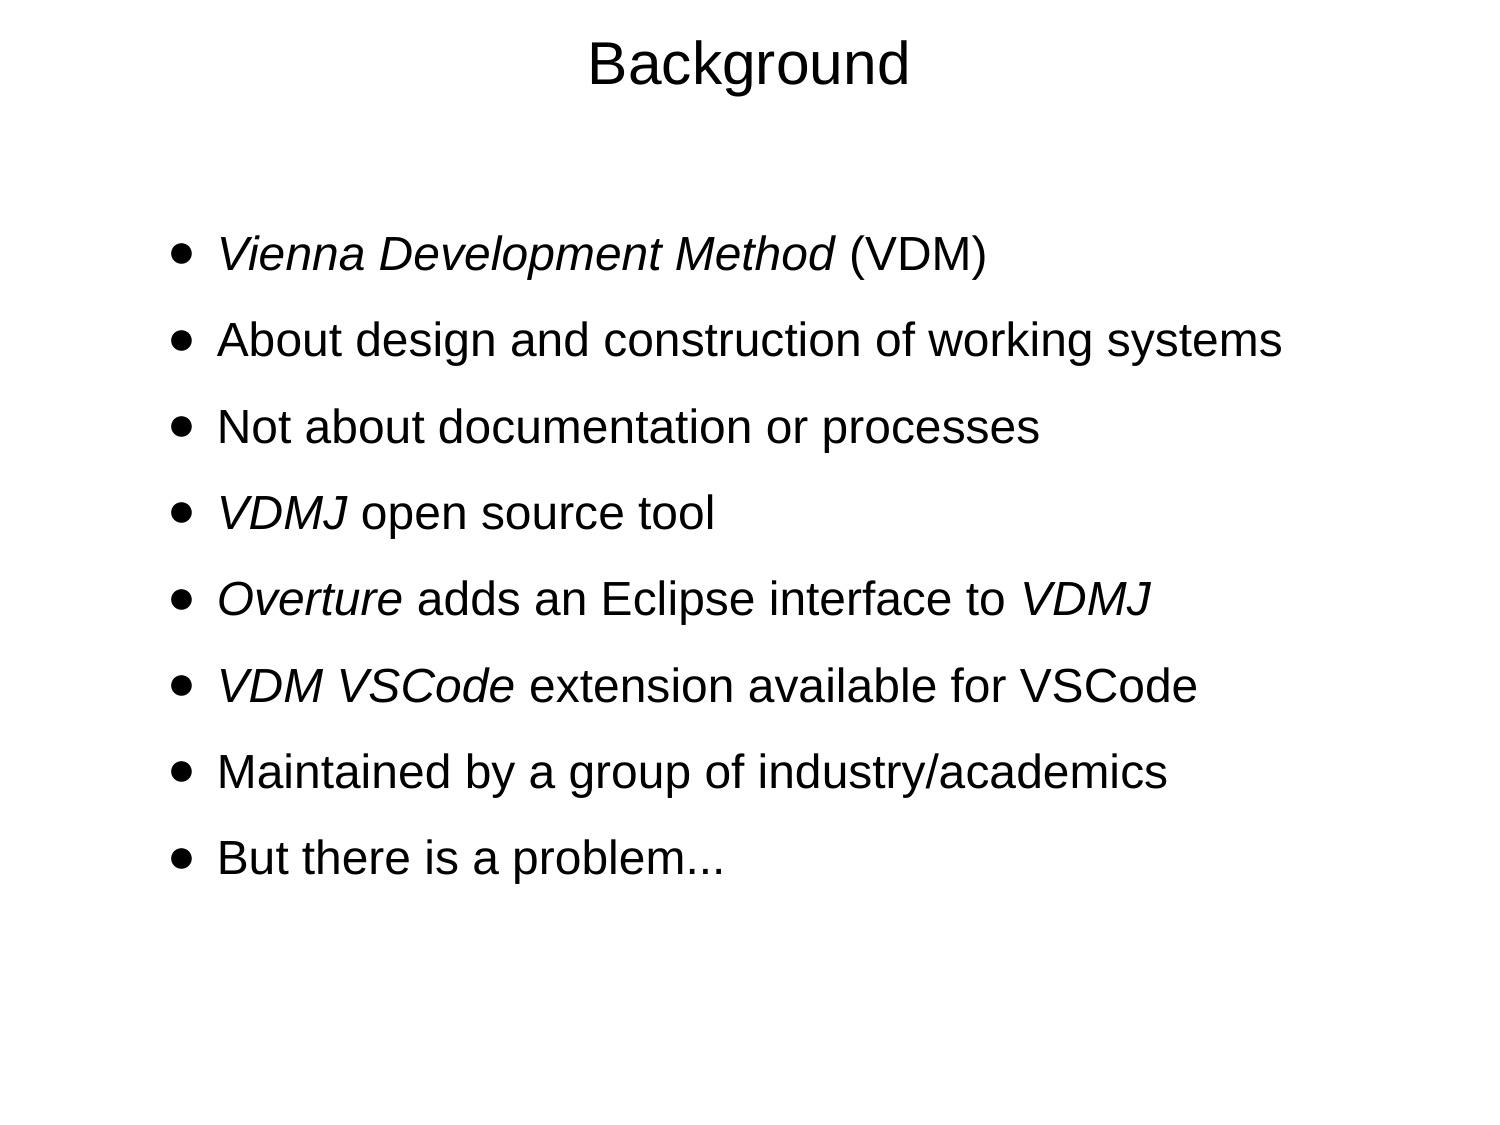

Background
Vienna Development Method (VDM)
About design and construction of working systems
Not about documentation or processes
VDMJ open source tool
Overture adds an Eclipse interface to VDMJ
VDM VSCode extension available for VSCode
Maintained by a group of industry/academics
But there is a problem...